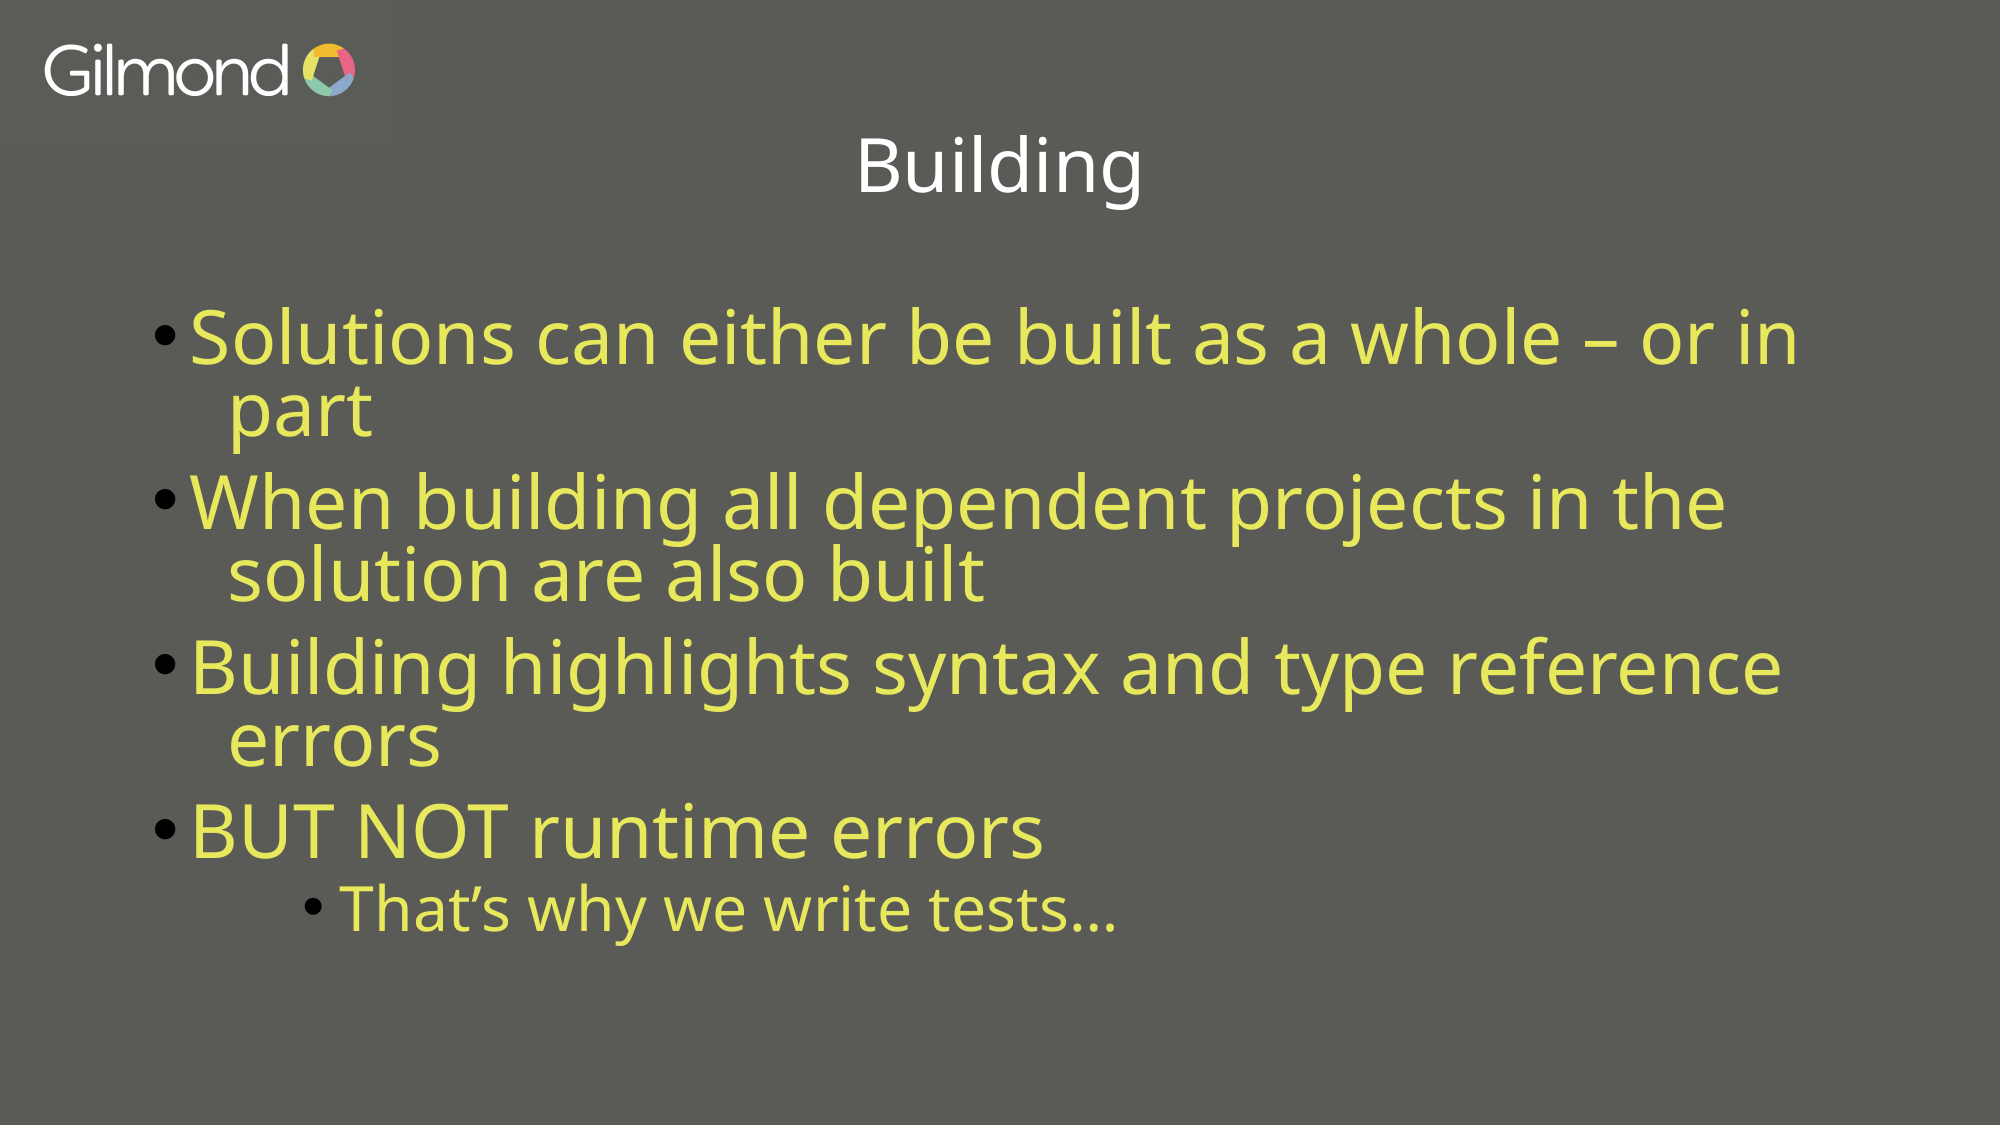

# Building
Solutions can either be built as a whole – or in part
When building all dependent projects in the solution are also built
Building highlights syntax and type reference errors
BUT NOT runtime errors
That’s why we write tests…